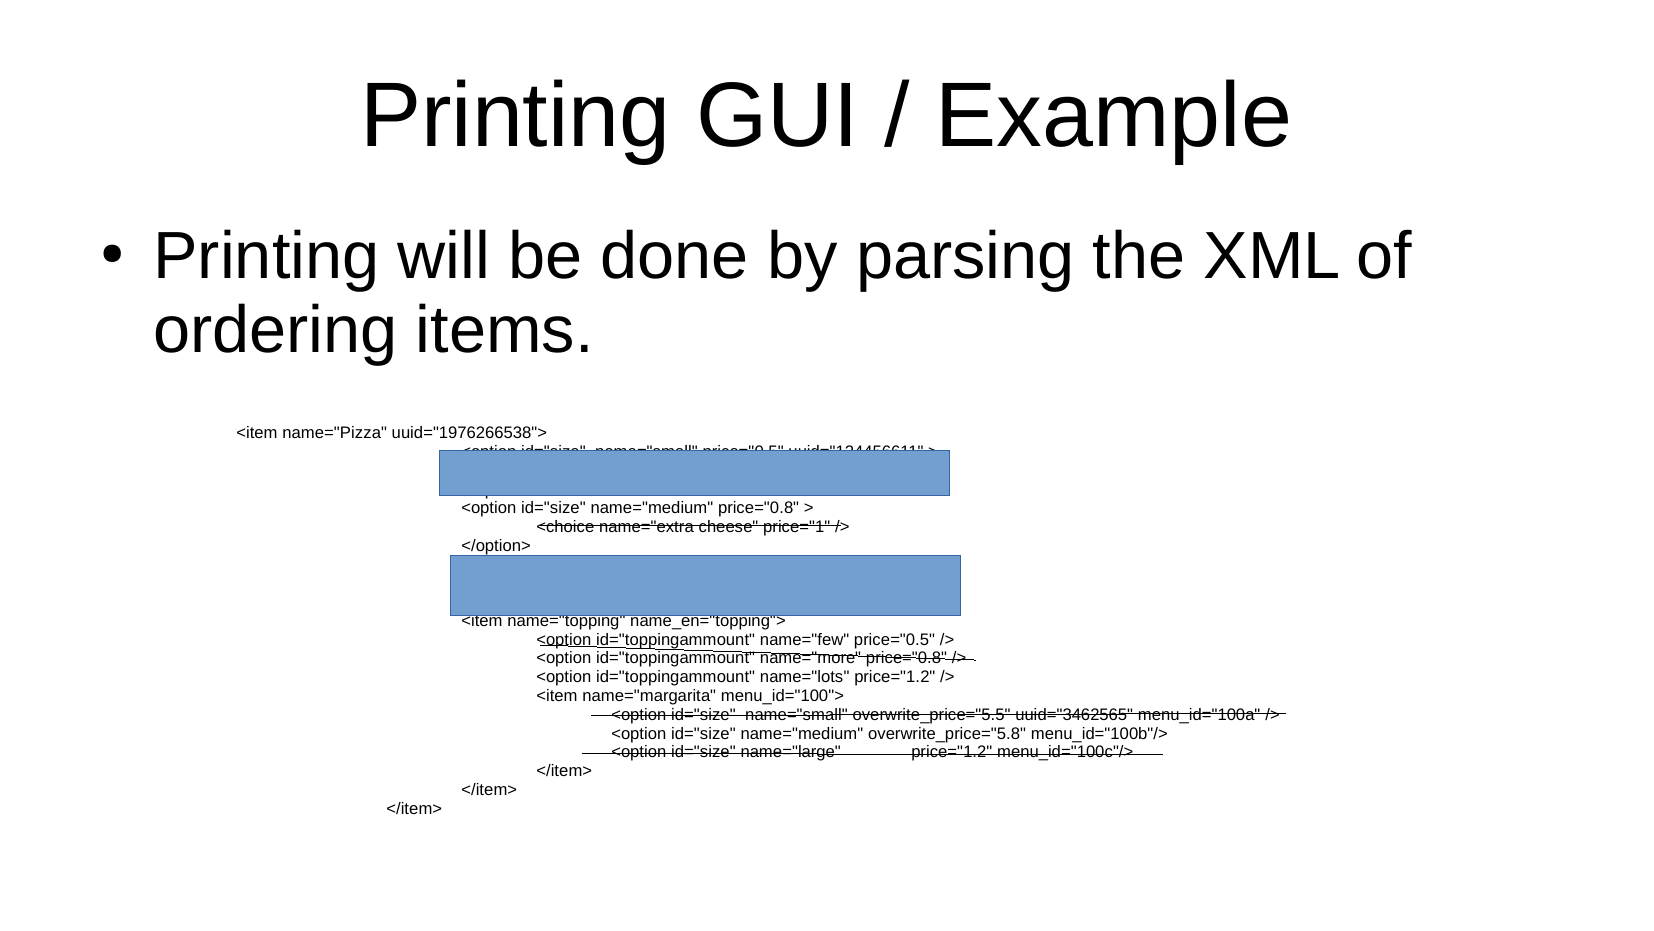

# Printing GUI / Example
Printing will be done by parsing the XML of ordering items.
<item name="Pizza" uuid="1976266538">
			<option id="size" name="small" price="0.5" uuid="124456611" >
				<choice name="extra cheese" price="0.5" />
			</option>
			<option id="size" name="medium" price="0.8" >
				<choice name="extra cheese" price="1" />
			</option>
			<option id="size" name="large" price="1.2" >
				<choice name="extra cheese" price="1.5" />
			</option>
			<item name="topping" name_en="topping">
				<option id="toppingammount" name="few" price="0.5" />
				<option id="toppingammount" name="more" price="0.8" />
				<option id="toppingammount" name="lots" price="1.2" />
				<item name="margarita" menu_id="100">
					<option id="size" name="small" overwrite_price="5.5" uuid="3462565" menu_id="100a" />
					<option id="size" name="medium" overwrite_price="5.8" menu_id="100b"/>
					<option id="size" name="large" 	price="1.2" menu_id="100c"/>
				</item>
			</item>
		</item>